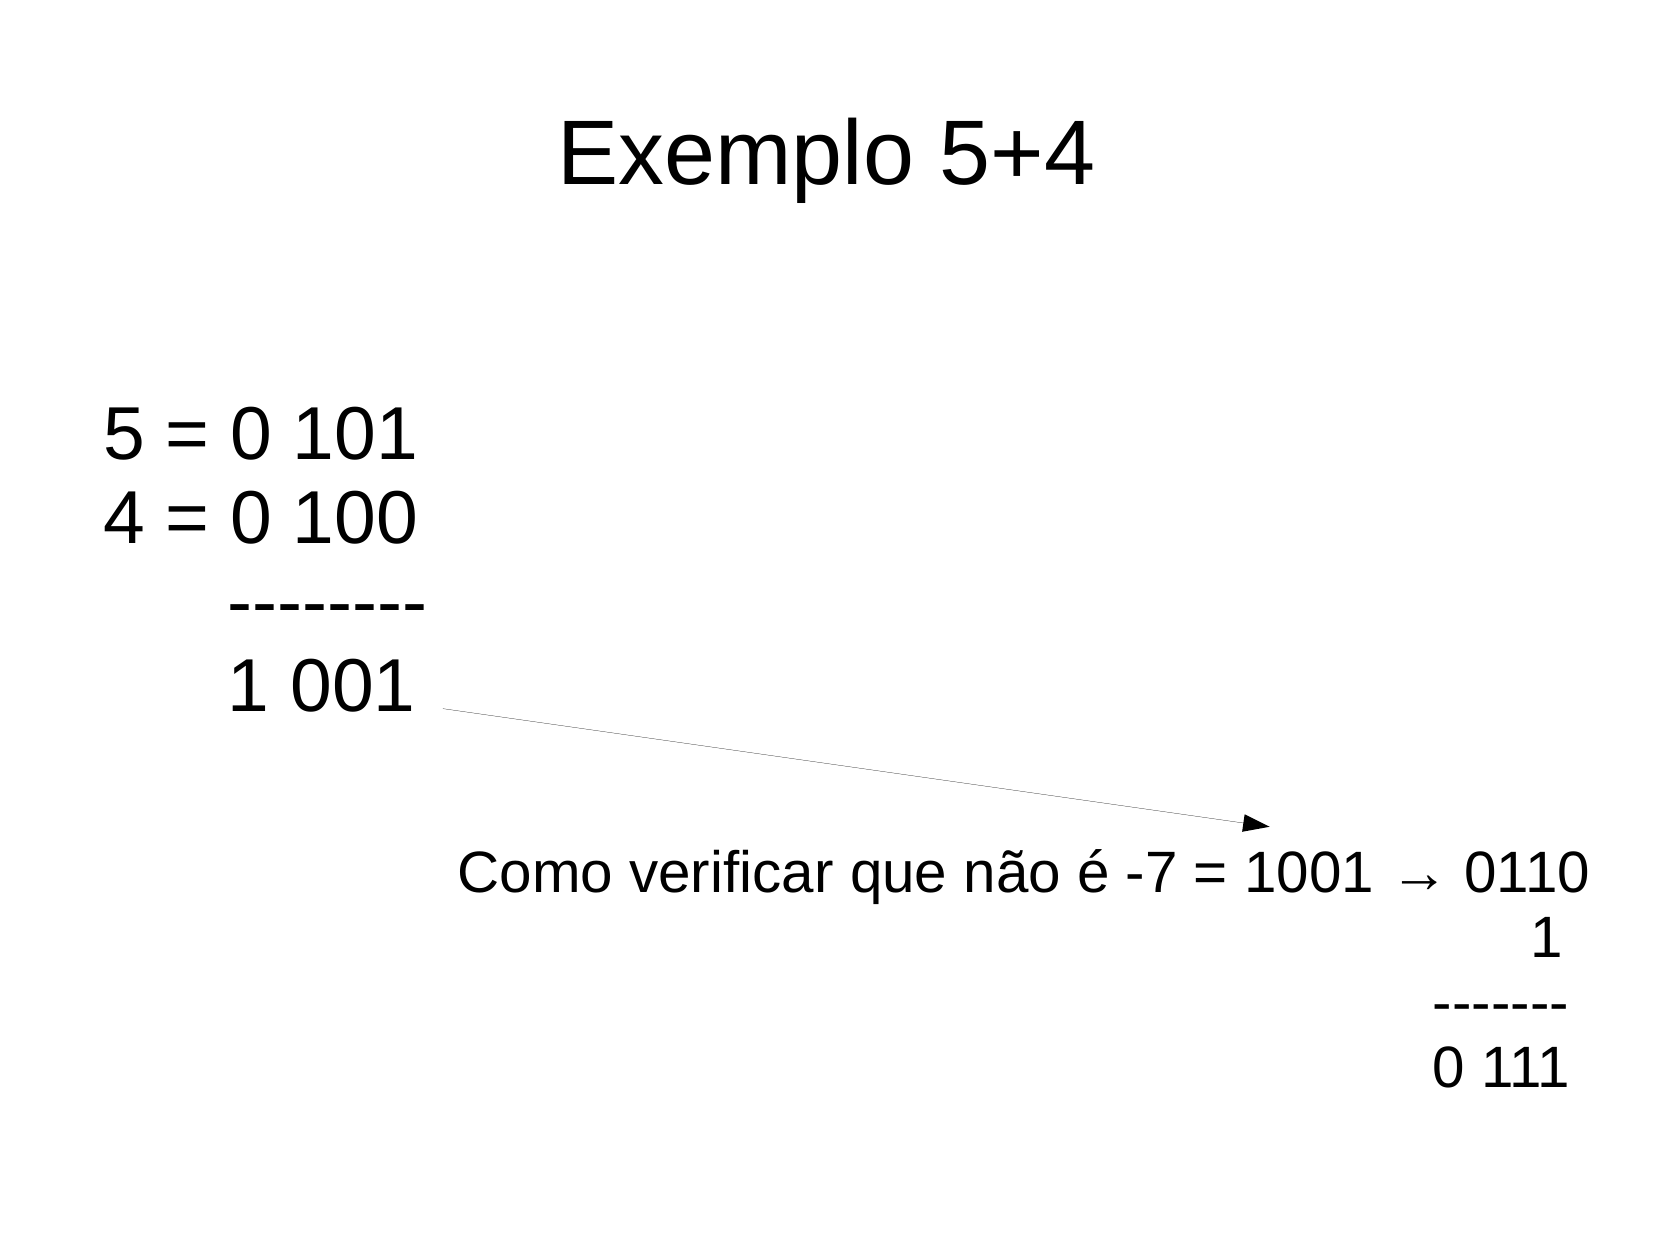

# Exemplo 5+4
5 = 0 101
4 = 0 100
 --------
 1 001
Como verificar que não é -7 = 1001 → 0110
 1
 -------
 0 111